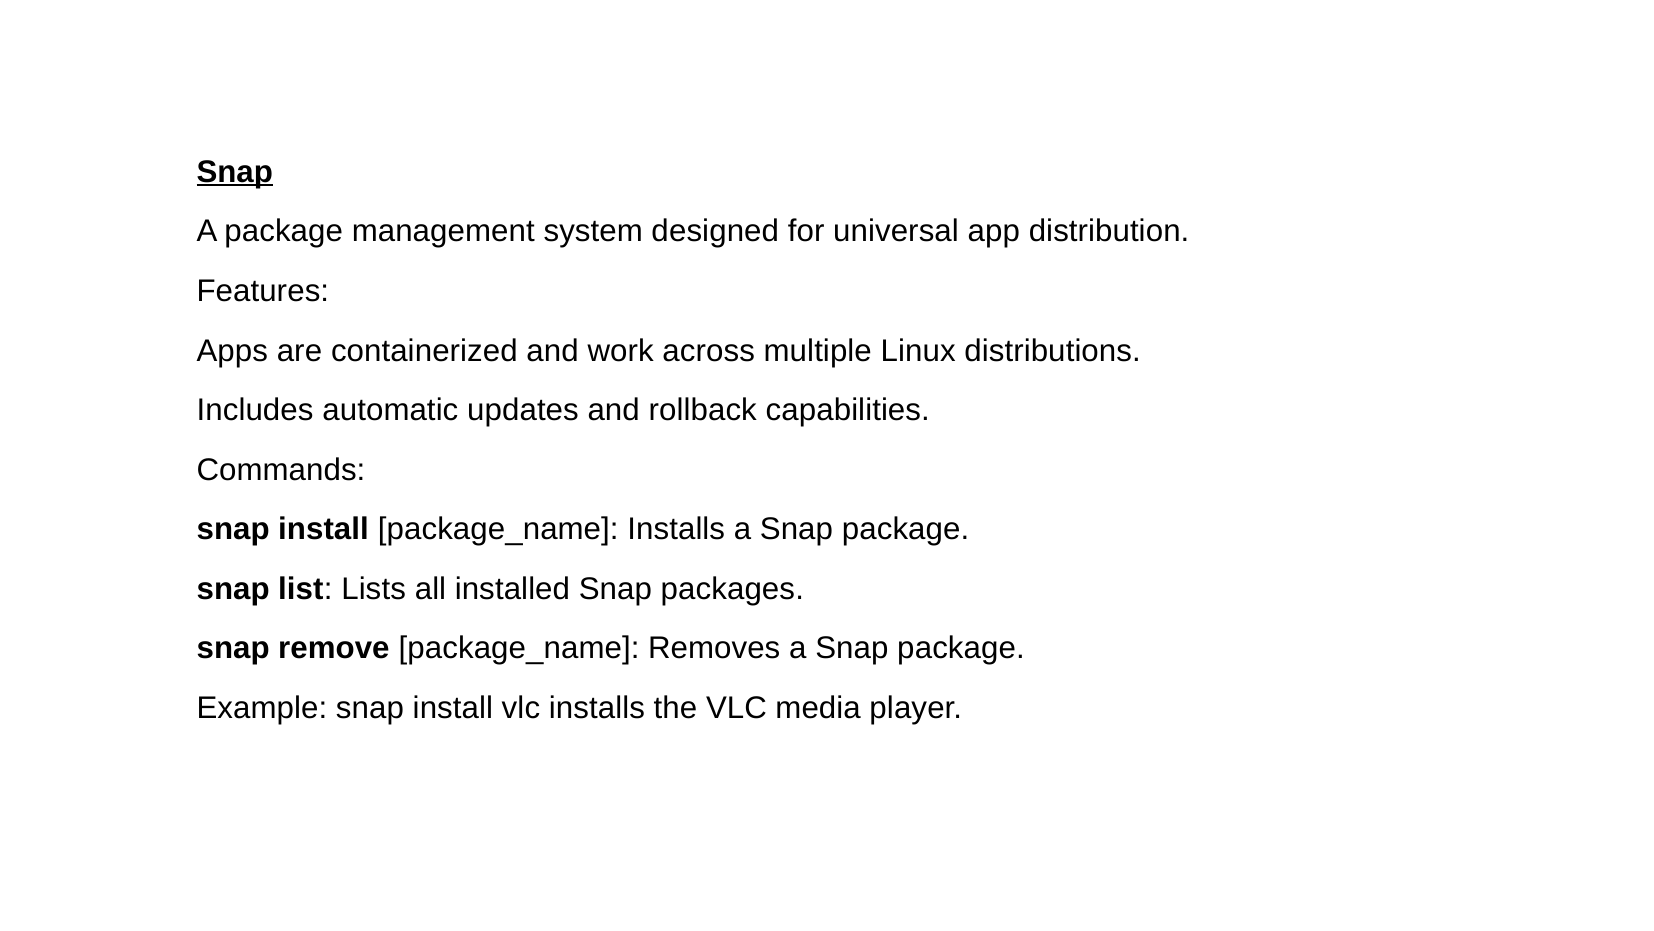

Snap
A package management system designed for universal app distribution.
Features:
Apps are containerized and work across multiple Linux distributions.
Includes automatic updates and rollback capabilities.
Commands:
snap install [package_name]: Installs a Snap package.
snap list: Lists all installed Snap packages.
snap remove [package_name]: Removes a Snap package.
Example: snap install vlc installs the VLC media player.